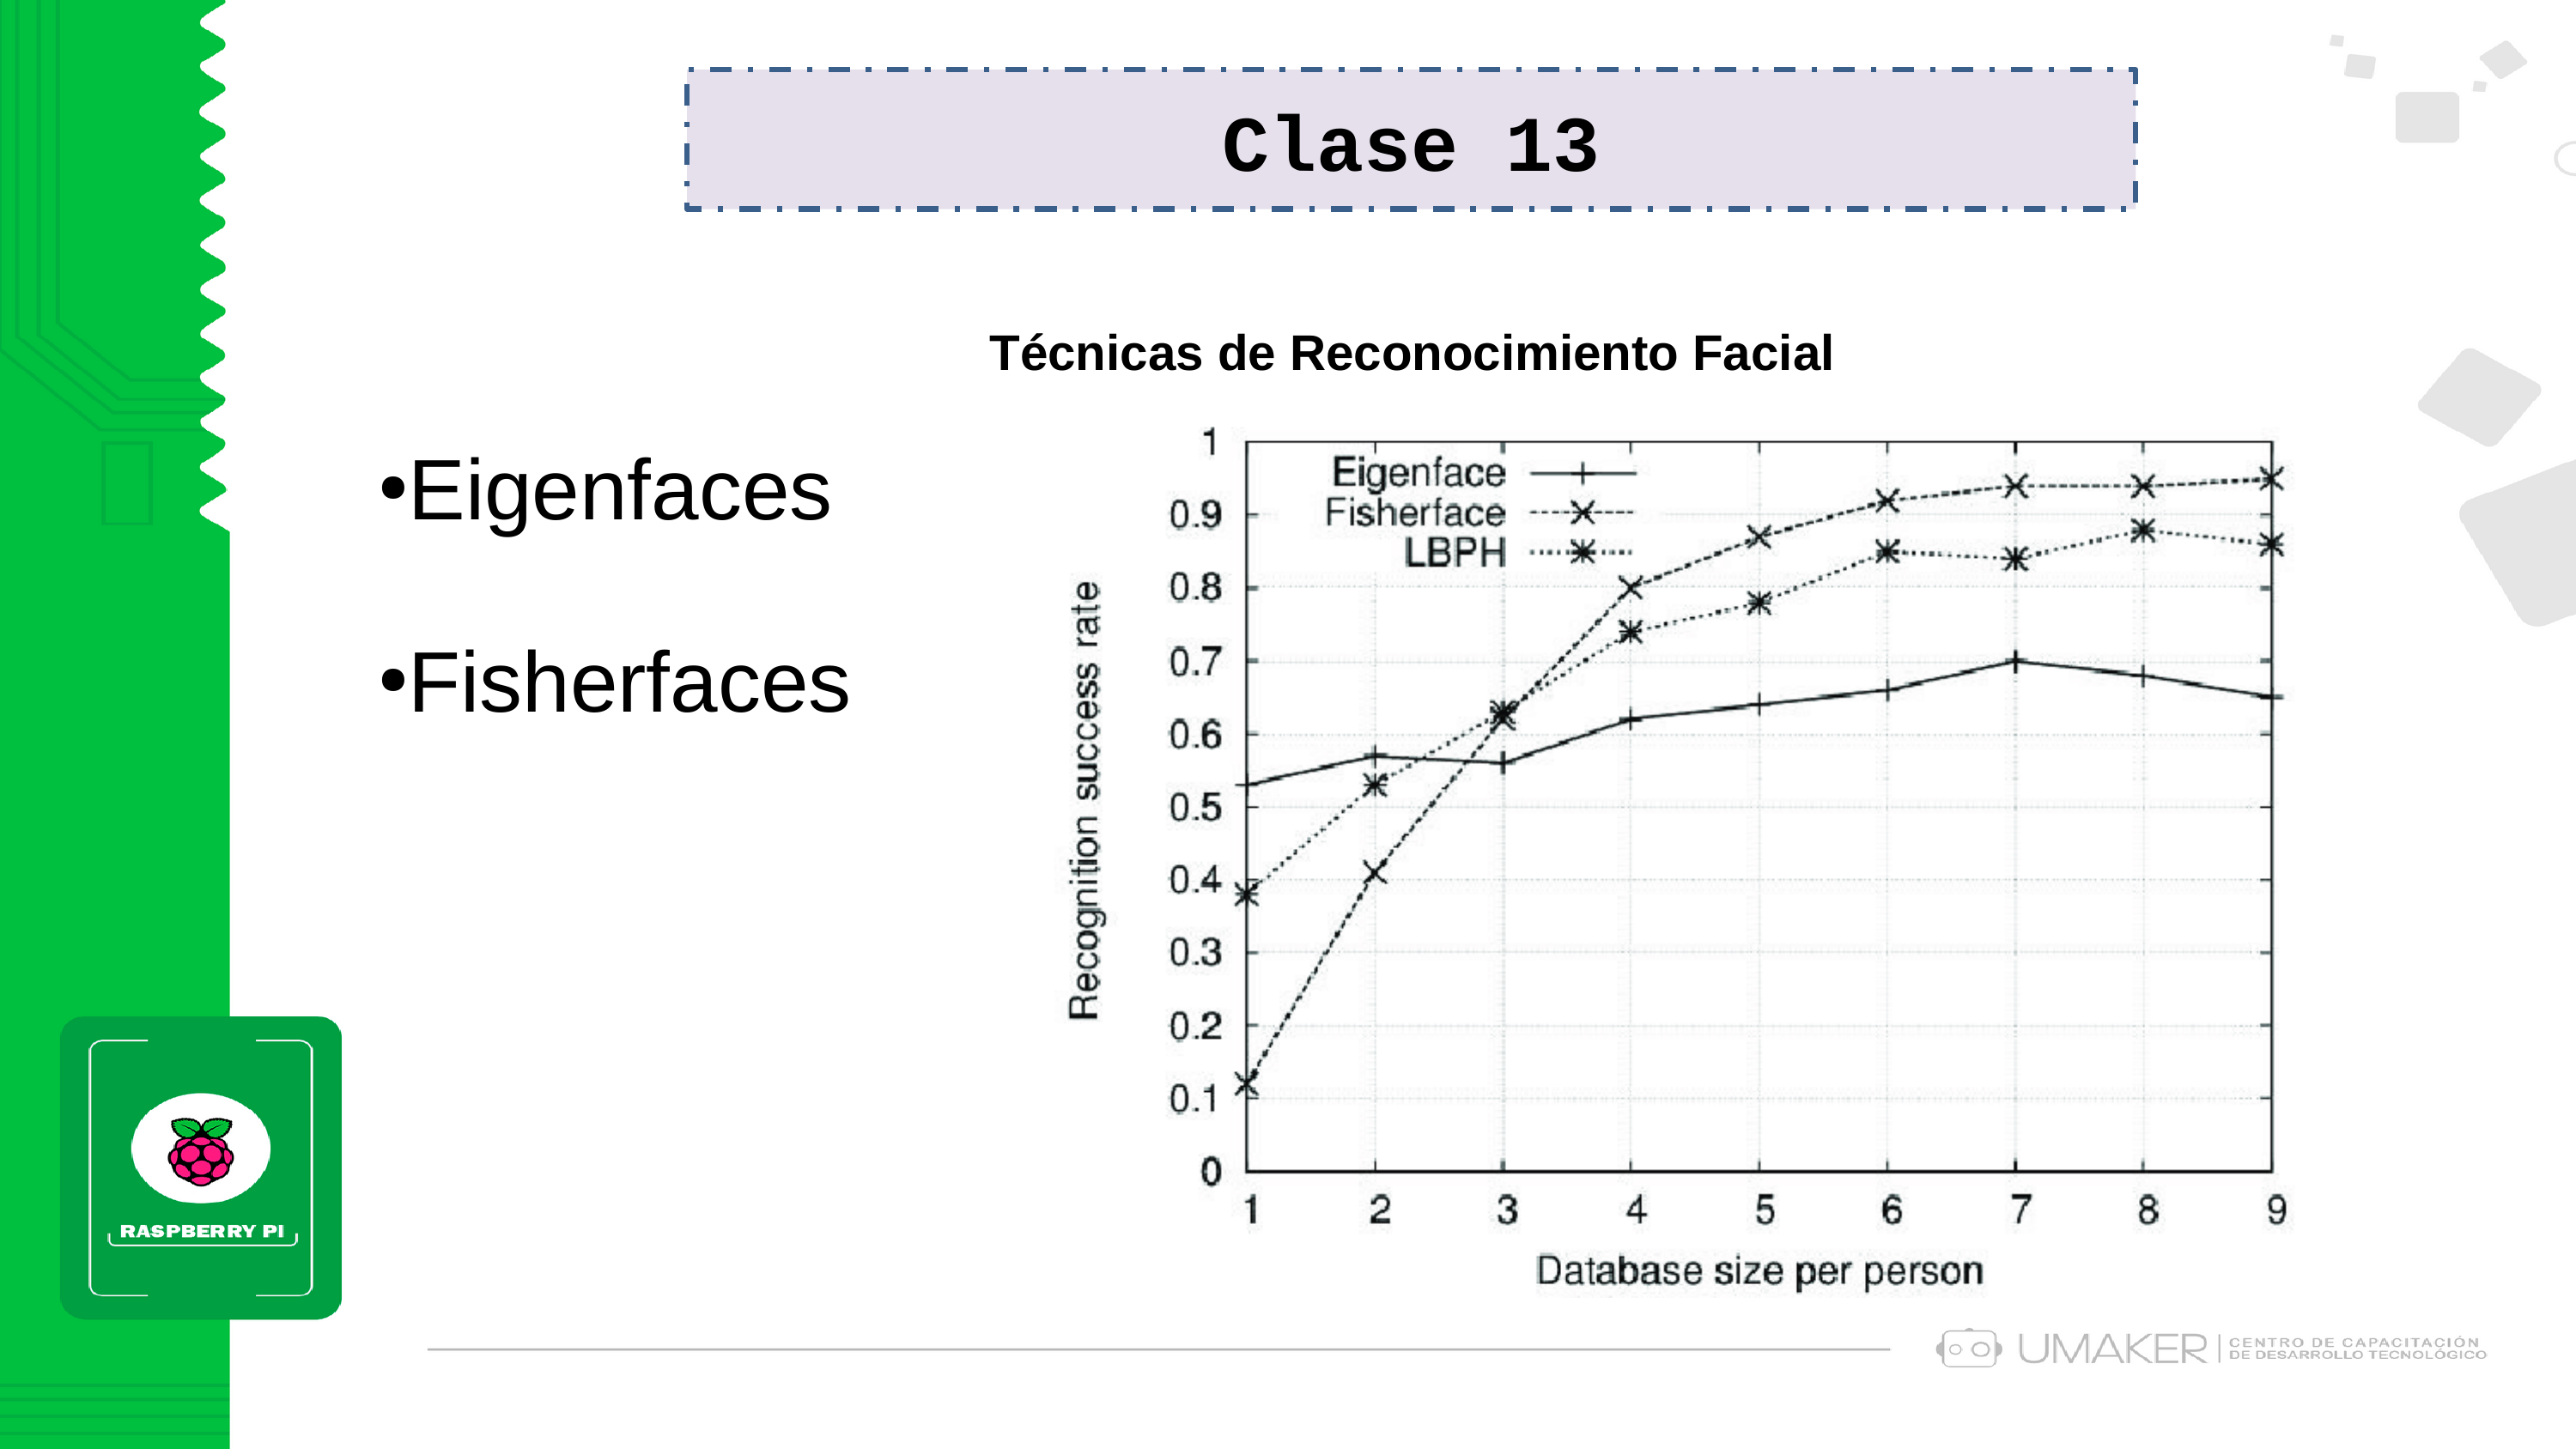

Clase 13
Técnicas de Reconocimiento Facial
Eigenfaces
Fisherfaces